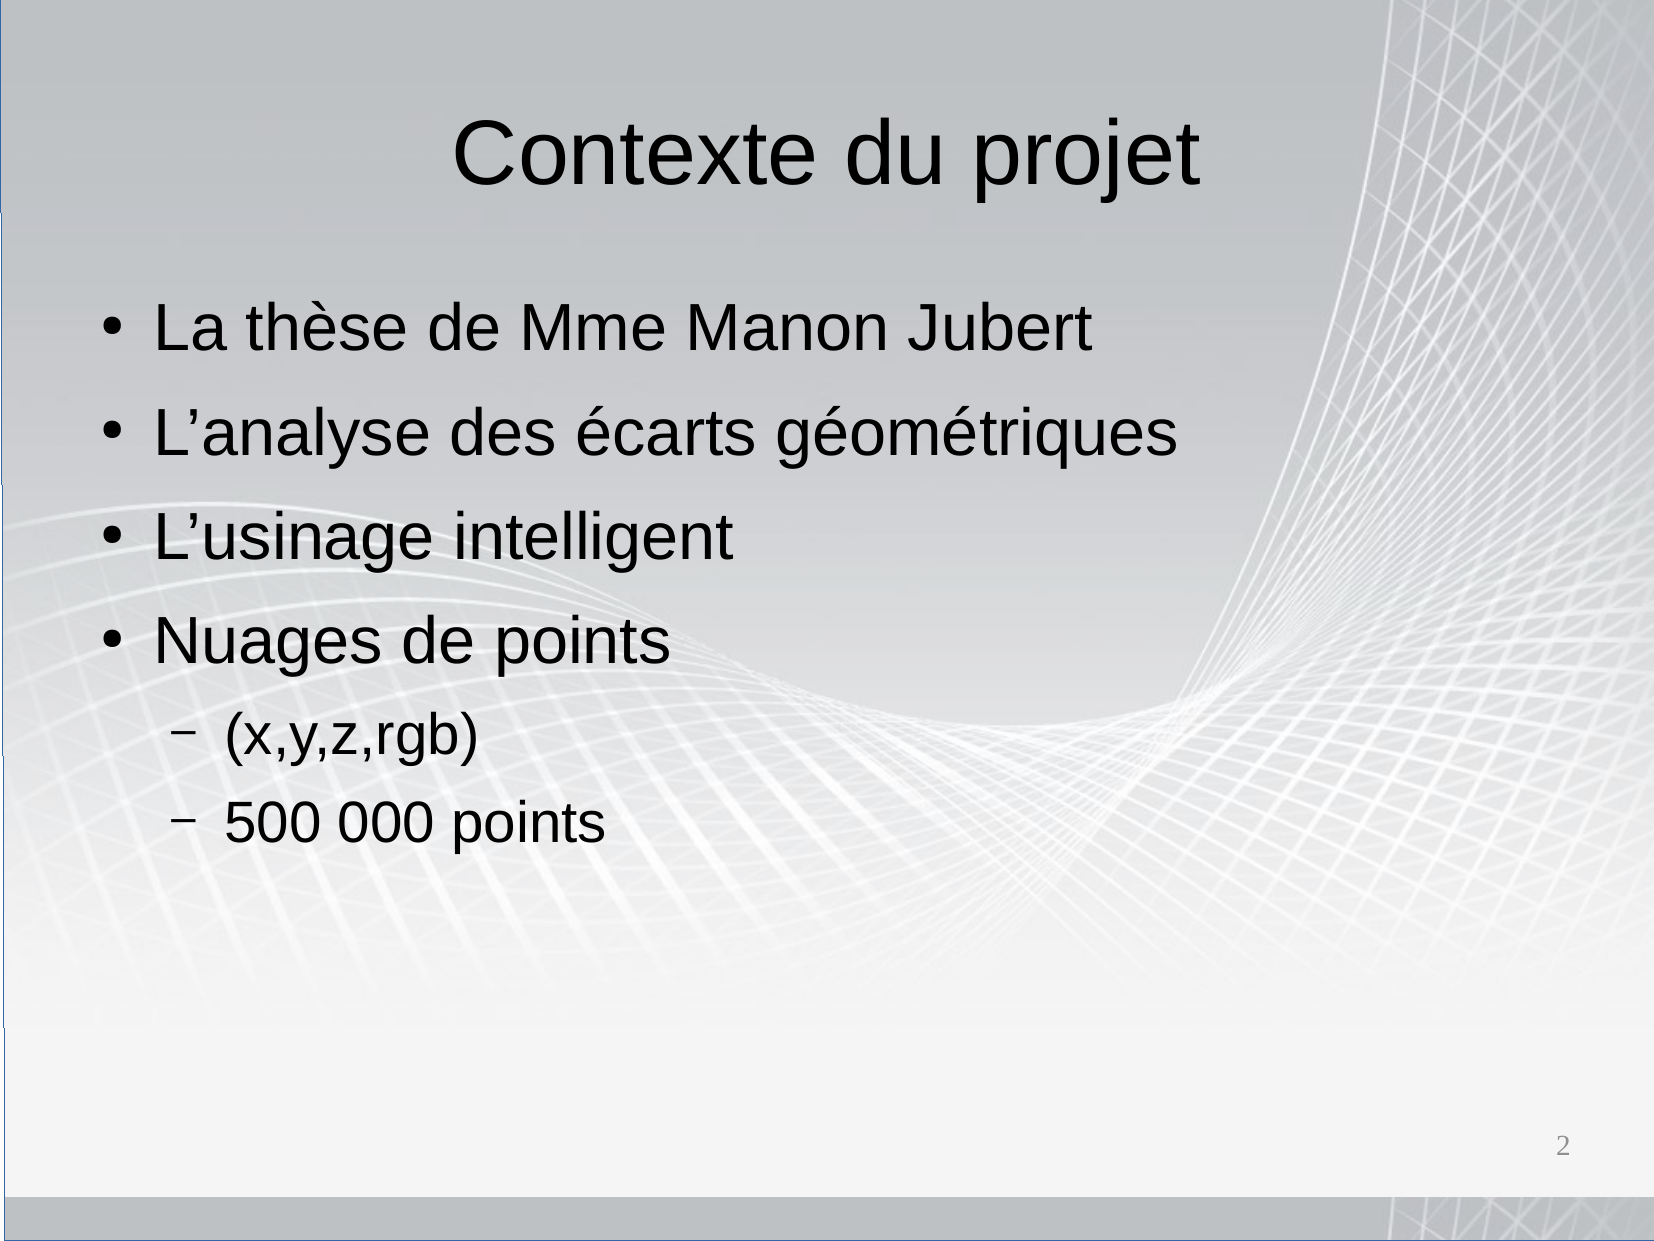

Contexte du projet
# La thèse de Mme Manon Jubert
L’analyse des écarts géométriques
L’usinage intelligent
Nuages de points
(x,y,z,rgb)
500 000 points
2